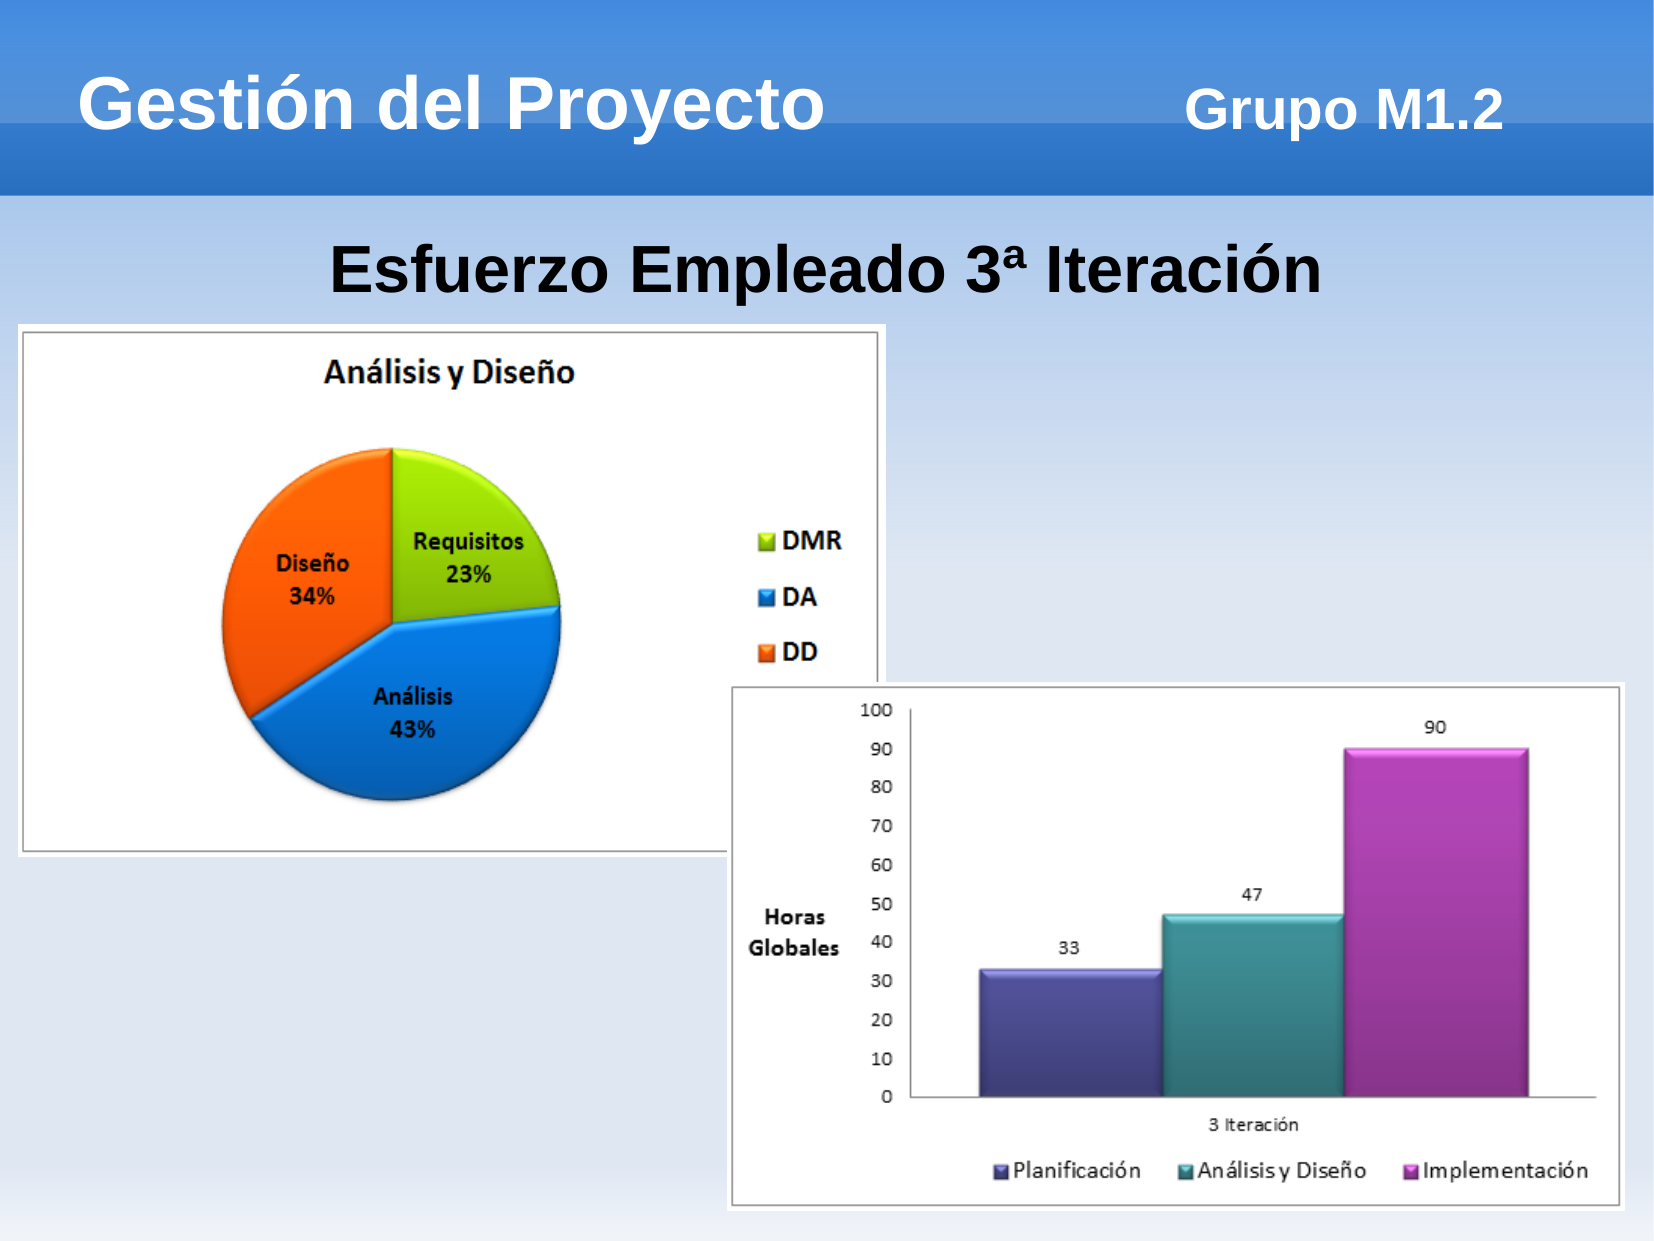

# Gestión del Proyecto					Grupo M1.2
Esfuerzo Empleado 3ª Iteración